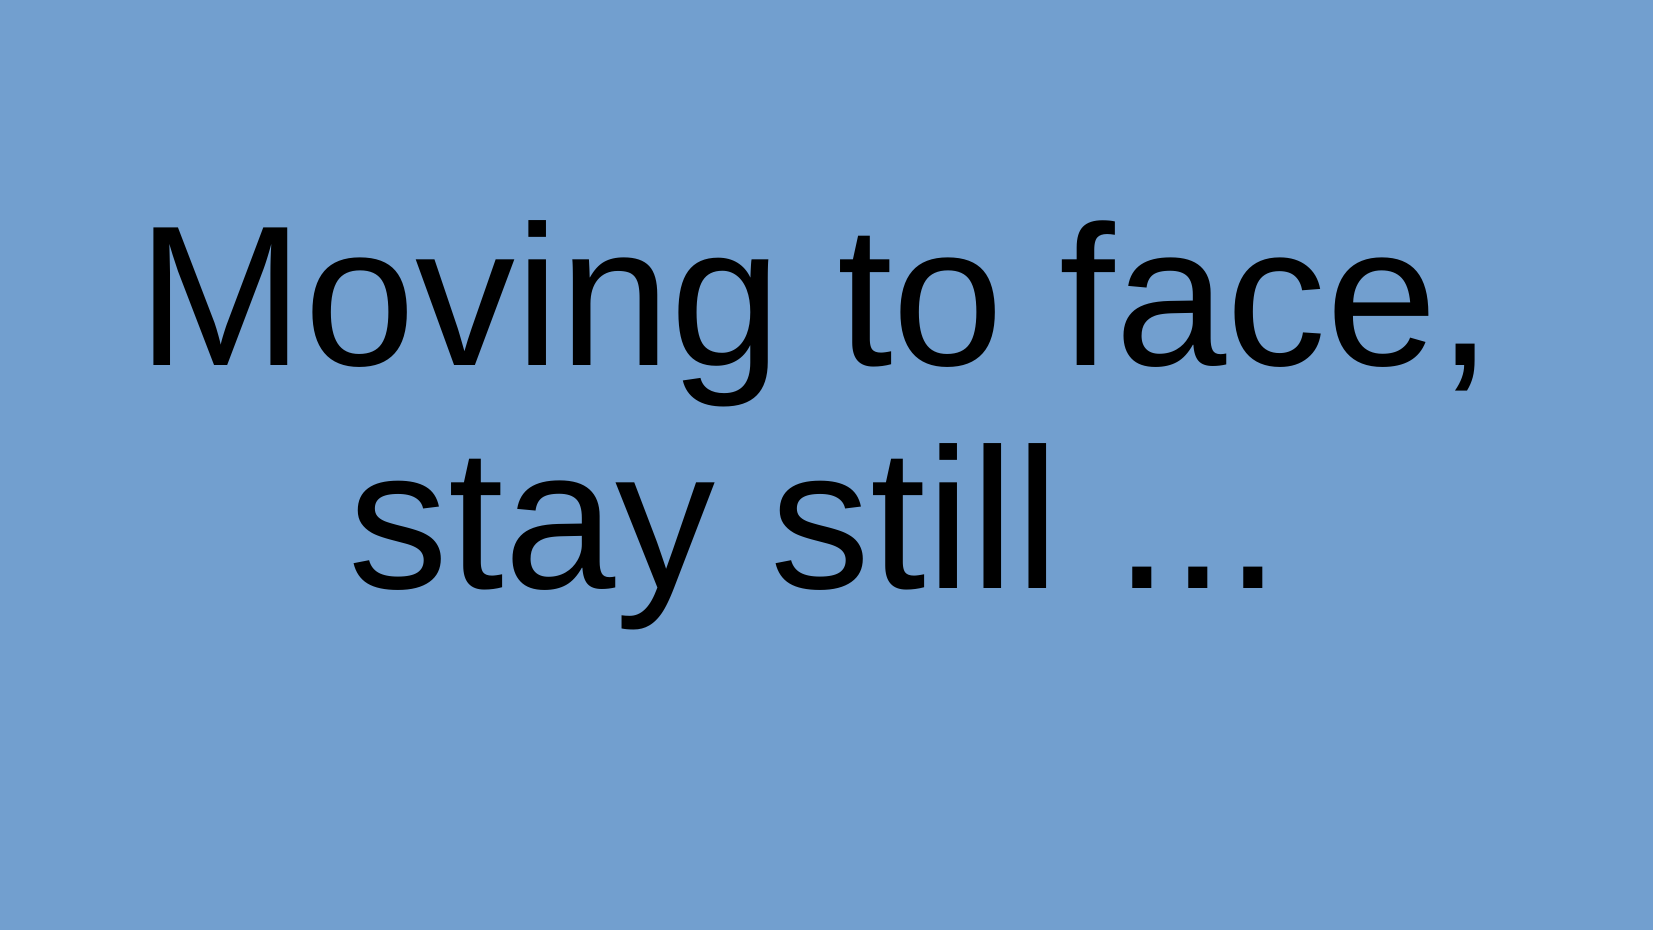

# Moving to face, stay still ...